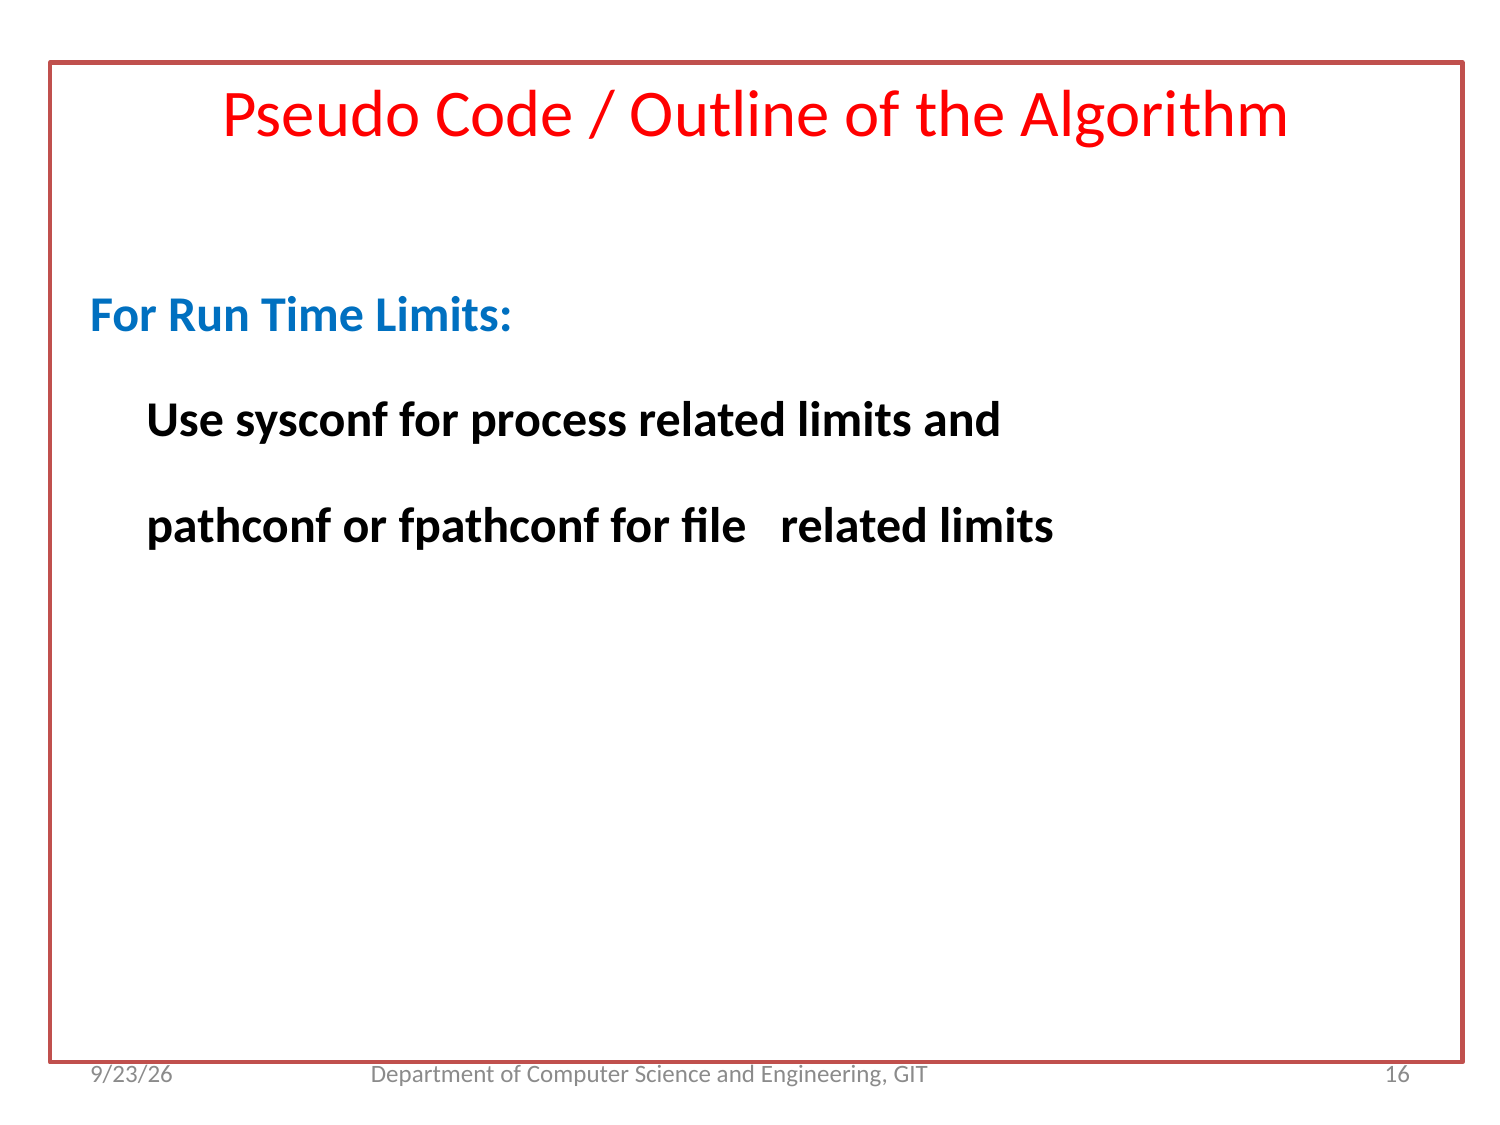

# Pseudo Code / Outline of the Algorithm
For Run Time Limits:
 Use sysconf for process related limits and
 pathconf or fpathconf for file related limits
Department of Computer Science and Engineering, GIT